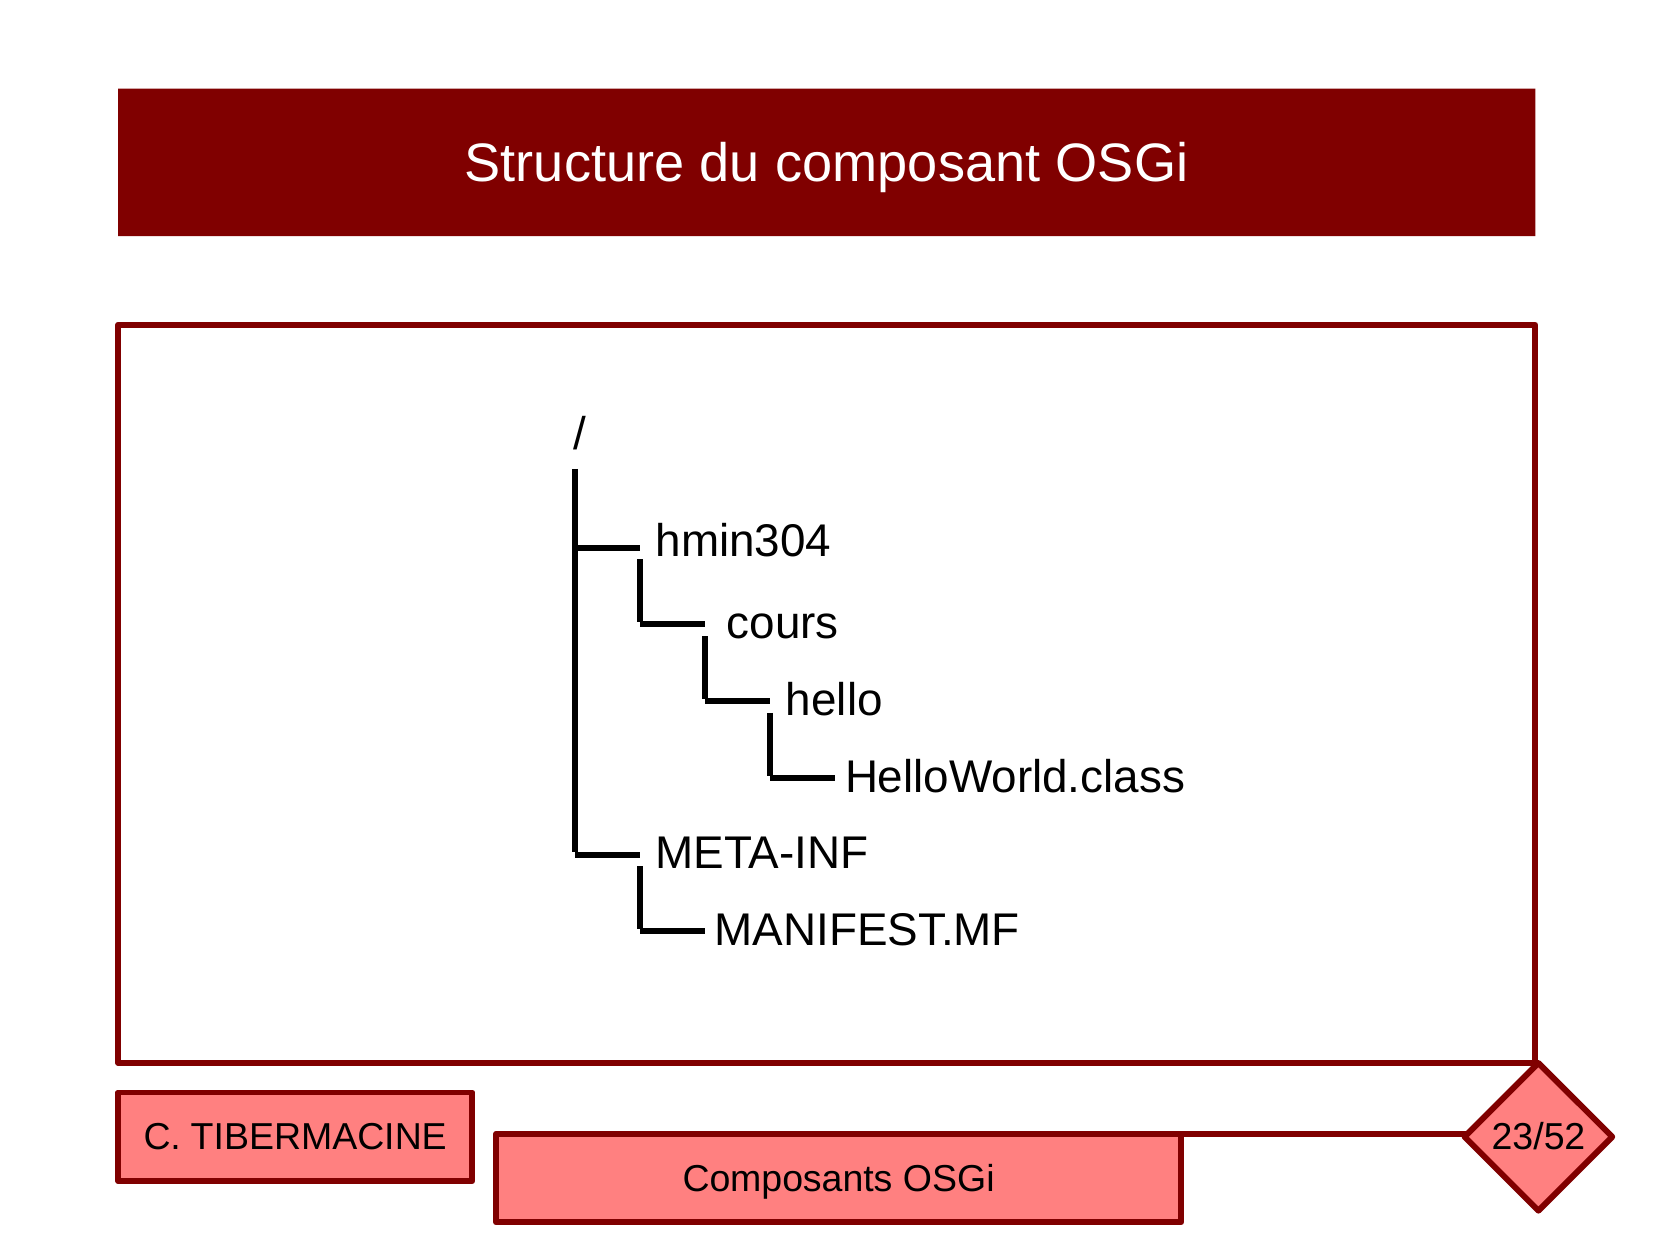

Structure du composant OSGi
/
hmin304
cours
hello
HelloWorld.class
META-INF
MANIFEST.MF
C. TIBERMACINE
Composants OSGi